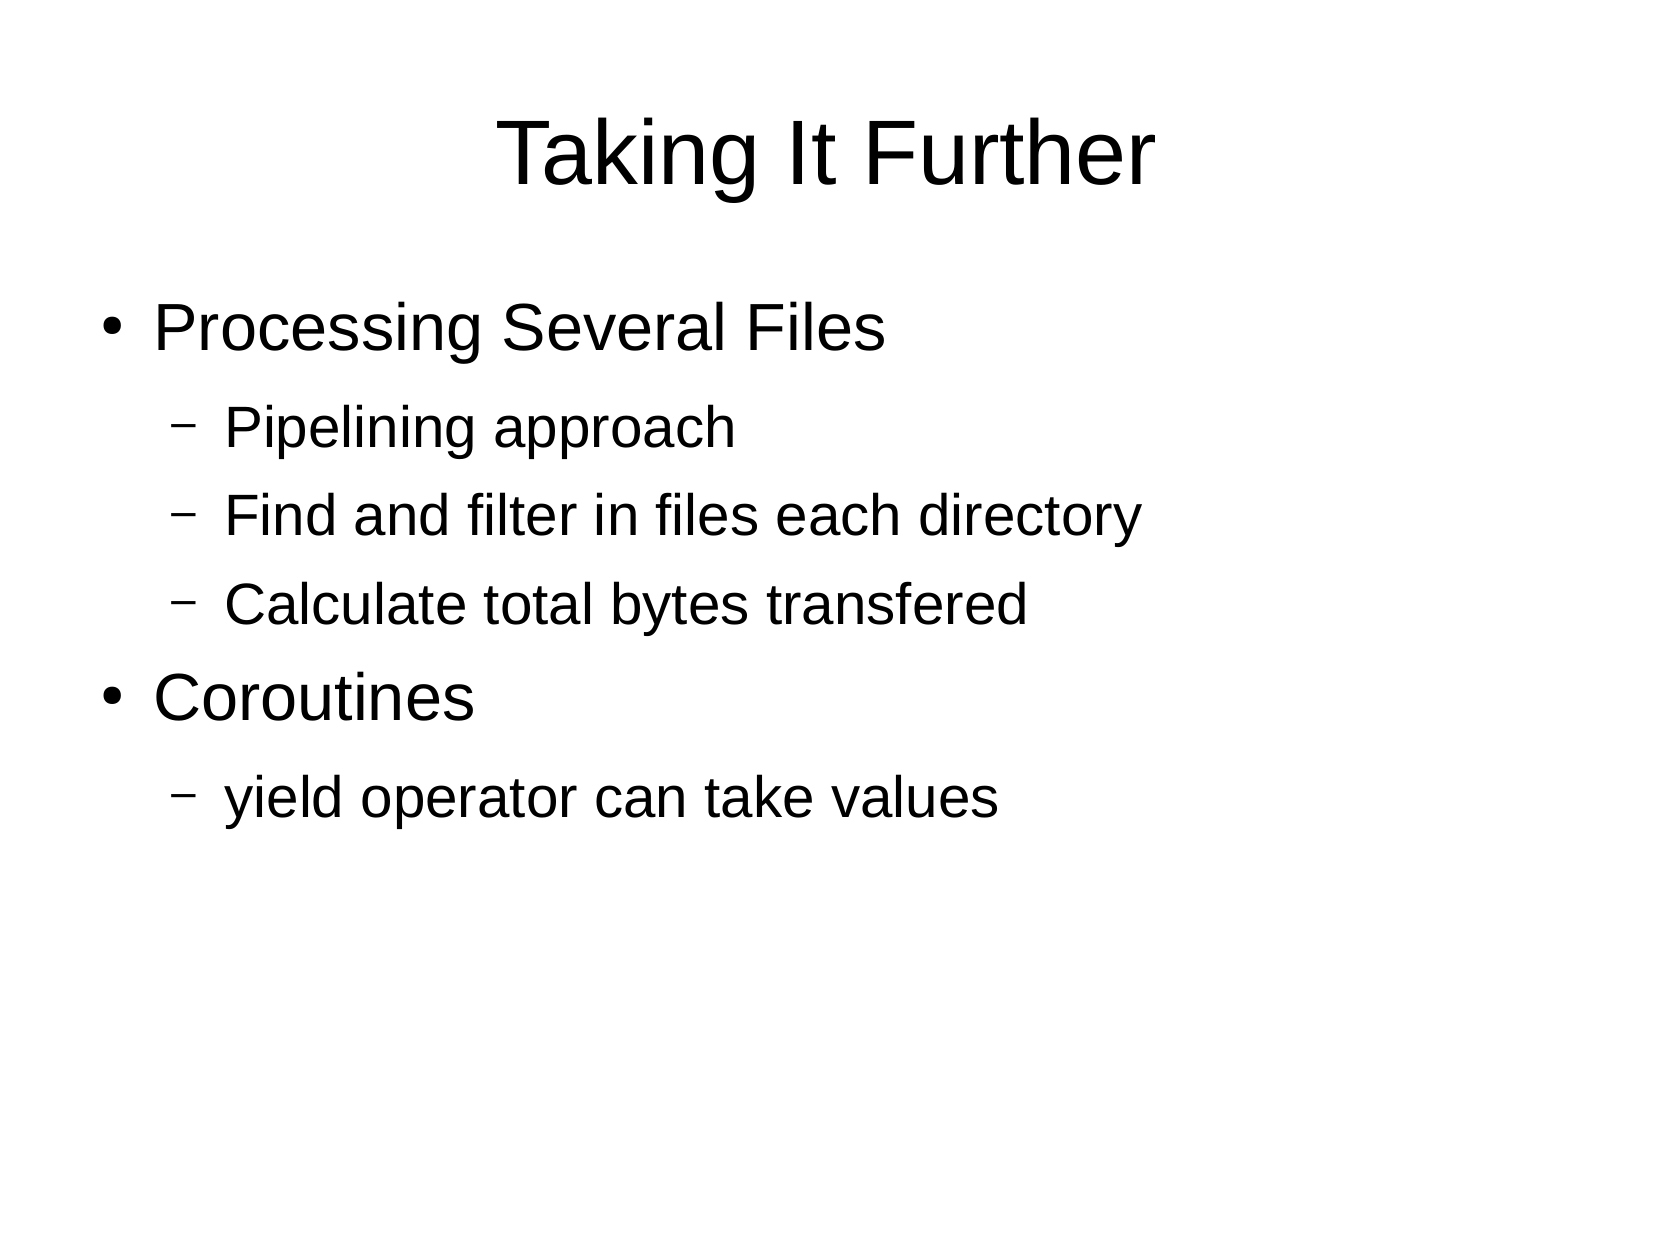

# Taking It Further
Processing Several Files
Pipelining approach
Find and filter in files each directory
Calculate total bytes transfered
Coroutines
yield operator can take values